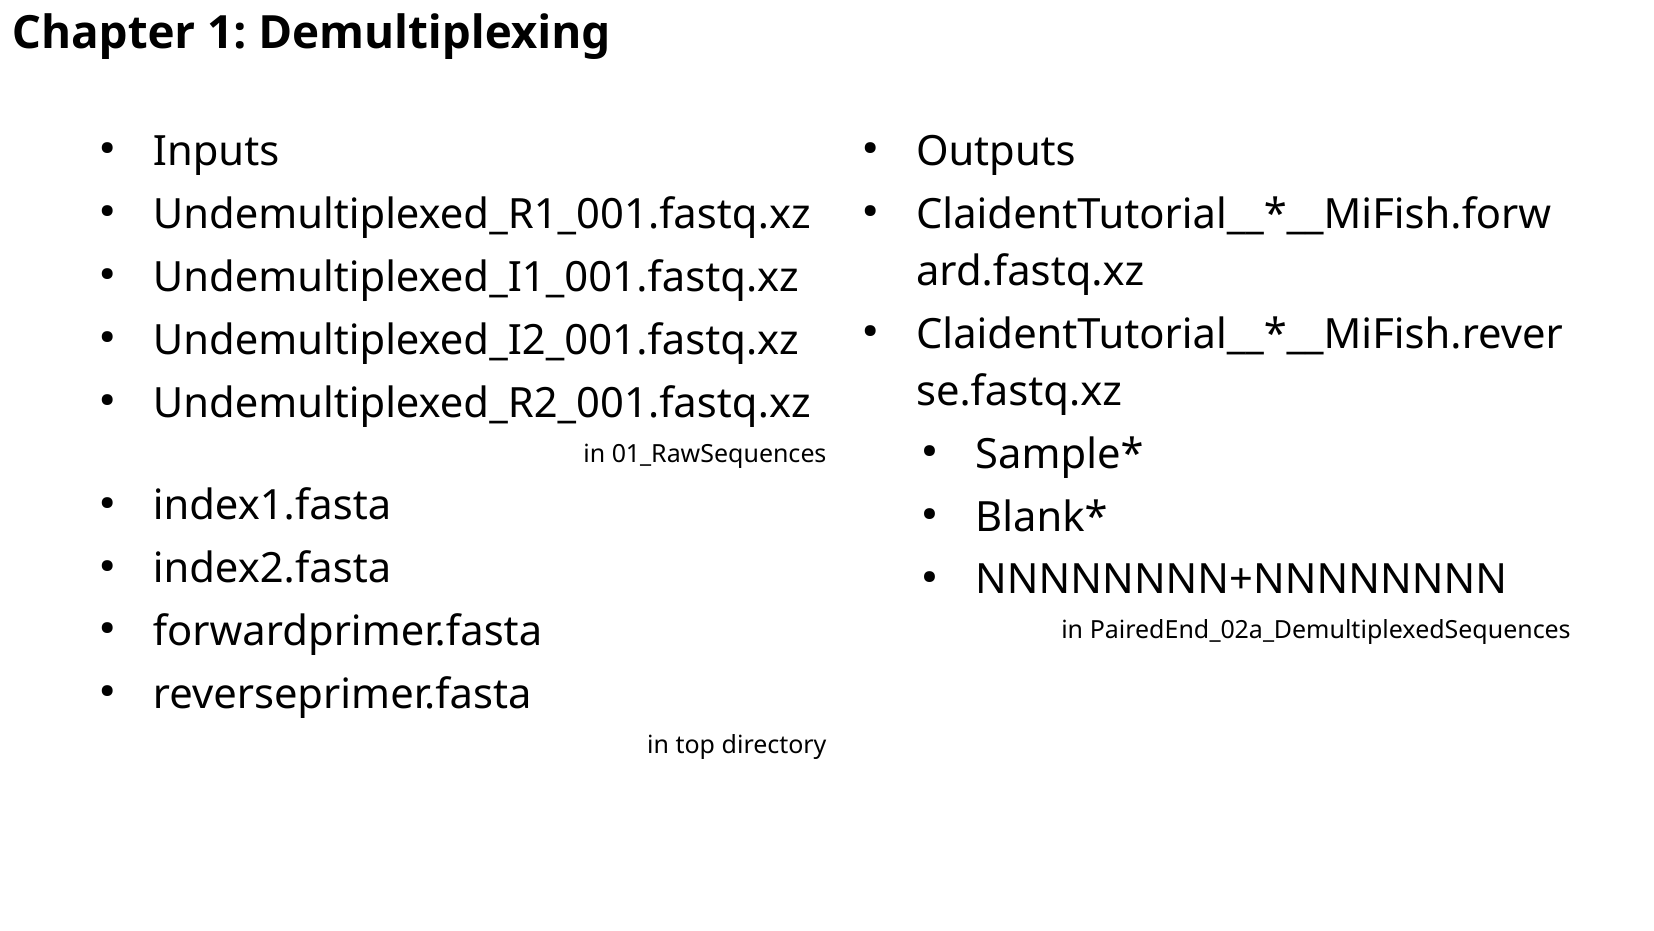

# Chapter 1: Demultiplexing
Inputs
Undemultiplexed_R1_001.fastq.xz
Undemultiplexed_I1_001.fastq.xz
Undemultiplexed_I2_001.fastq.xz
Undemultiplexed_R2_001.fastq.xz
in 01_RawSequences
index1.fasta
index2.fasta
forwardprimer.fasta
reverseprimer.fasta
in top directory
Outputs
ClaidentTutorial__*__MiFish.forward.fastq.xz
ClaidentTutorial__*__MiFish.reverse.fastq.xz
Sample*
Blank*
NNNNNNNN+NNNNNNNN
in PairedEnd_02a_DemultiplexedSequences